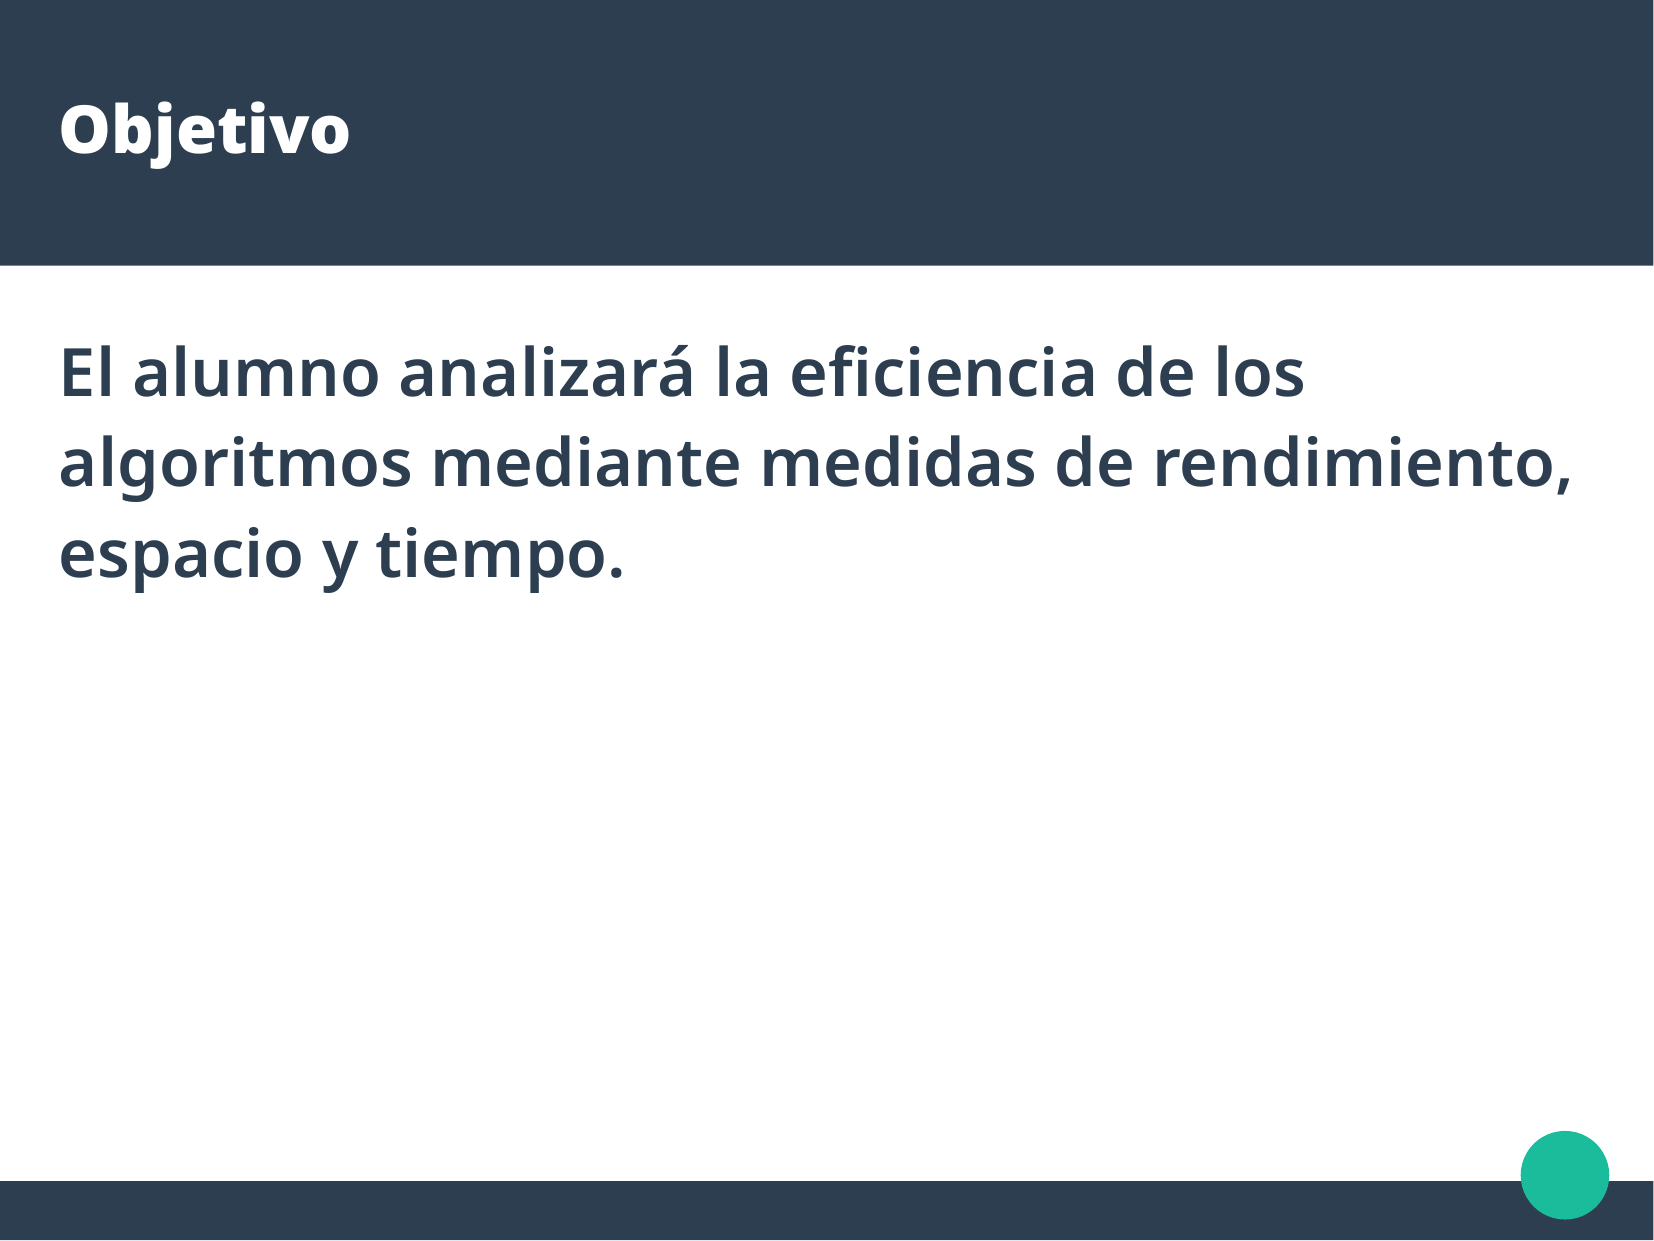

# Objetivo
El alumno analizará la eficiencia de los algoritmos mediante medidas de rendimiento, espacio y tiempo.